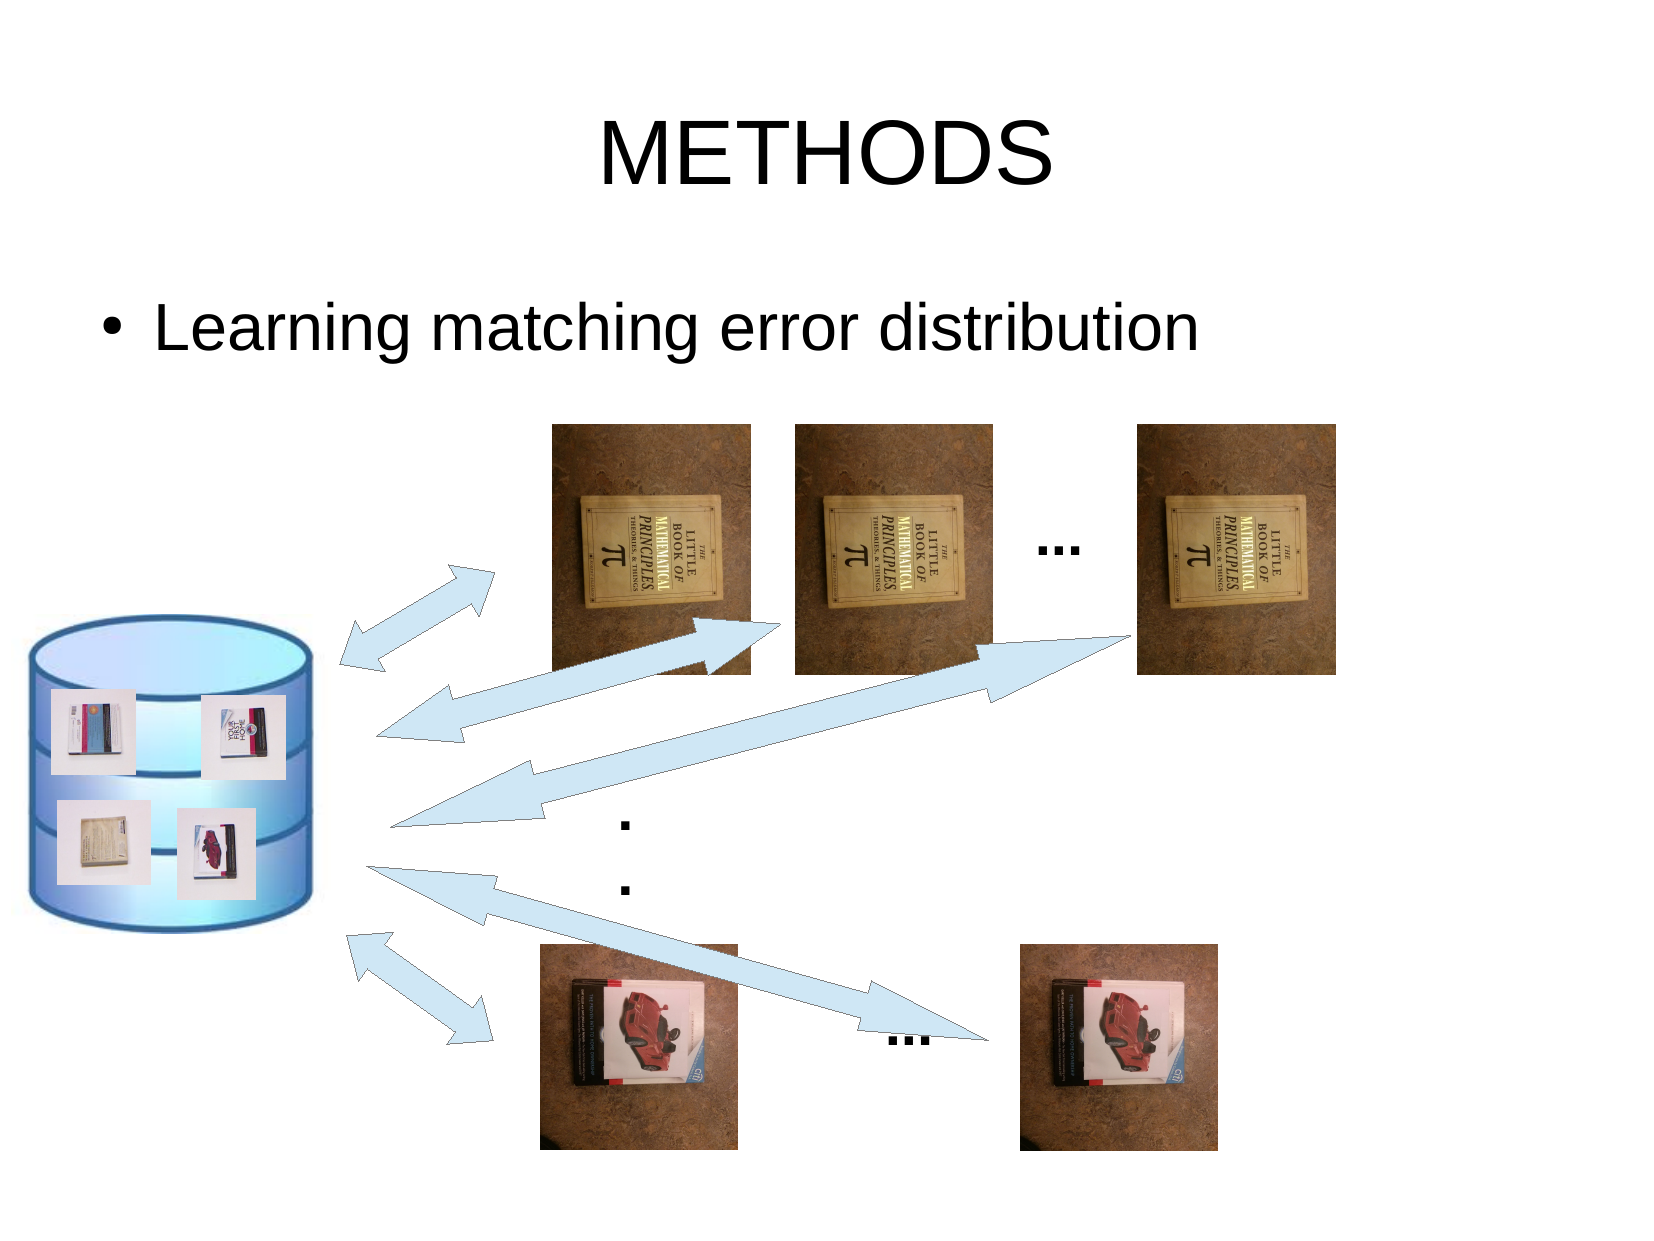

# METHODS
Learning matching error distribution
...
.
.
.
...